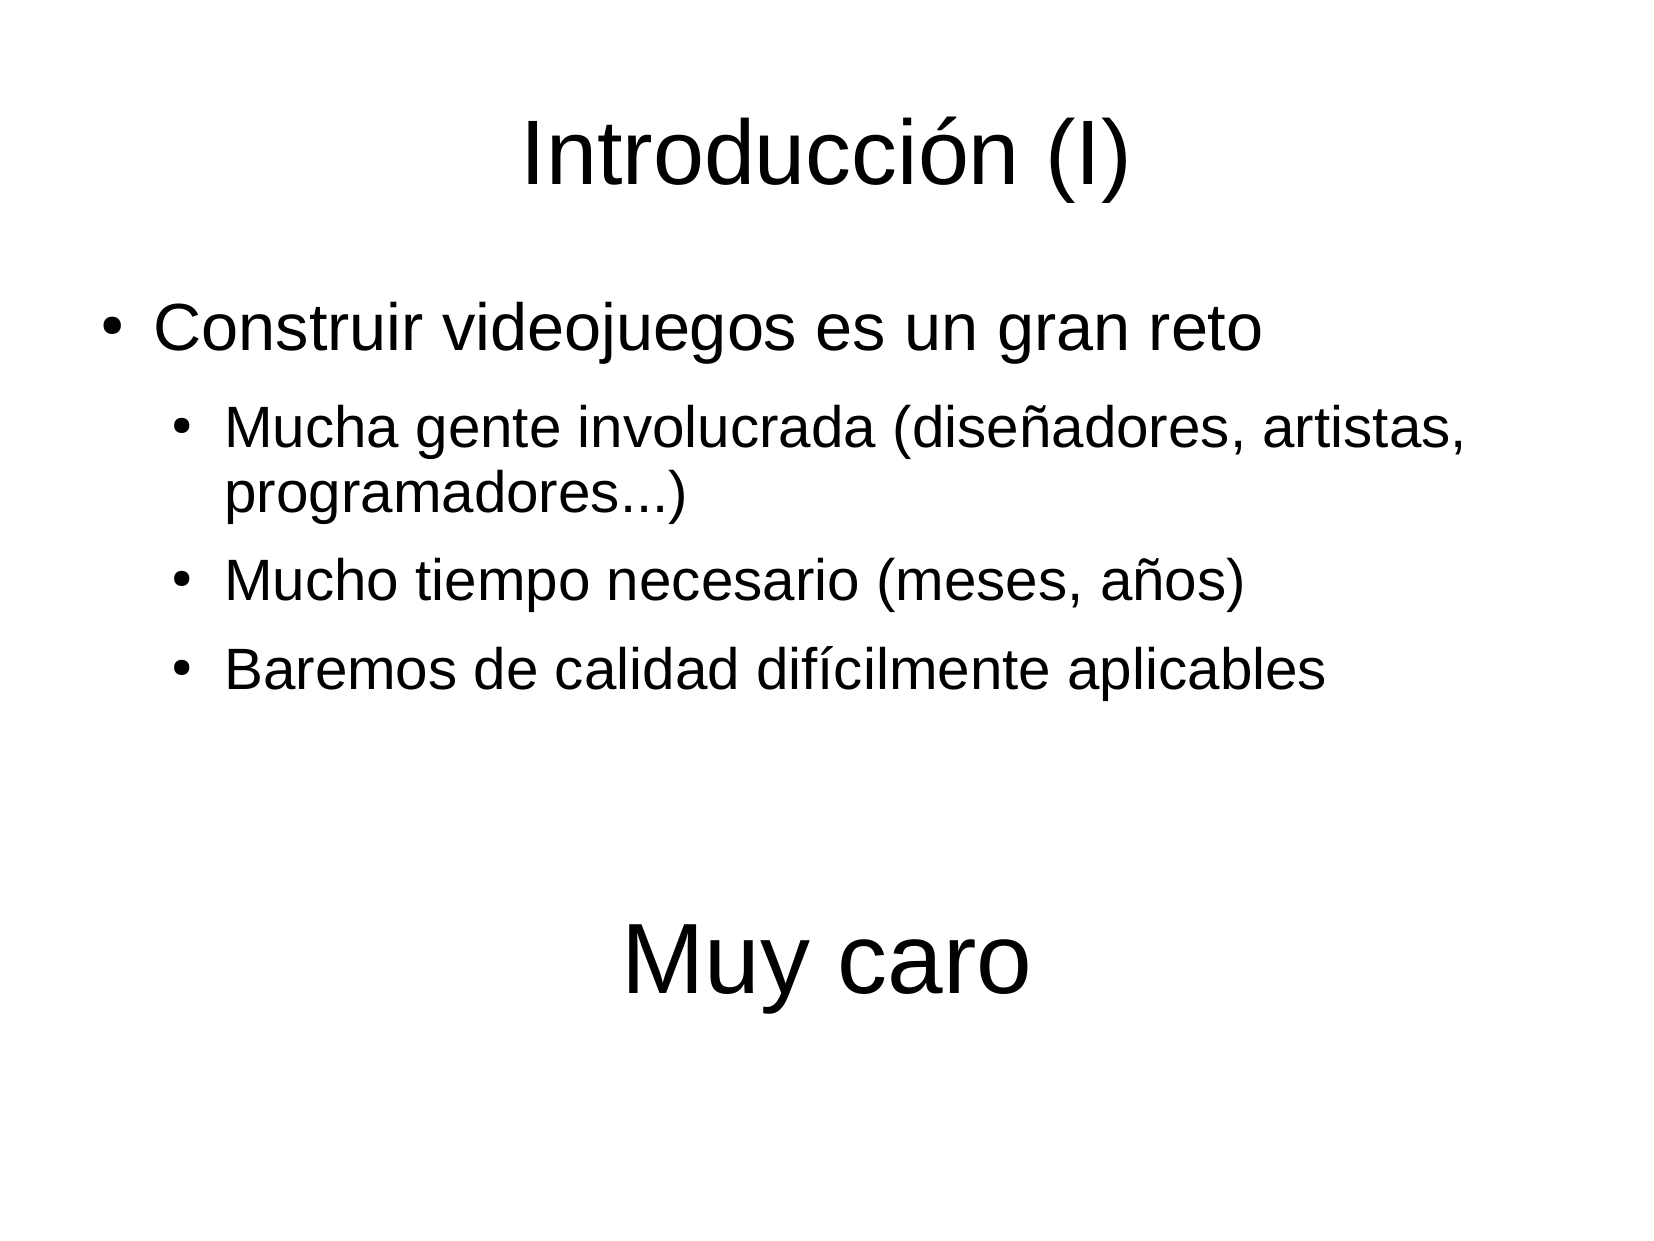

# Introducción (I)
Construir videojuegos es un gran reto
Mucha gente involucrada (diseñadores, artistas, programadores...)
Mucho tiempo necesario (meses, años)
Baremos de calidad difícilmente aplicables
Muy caro